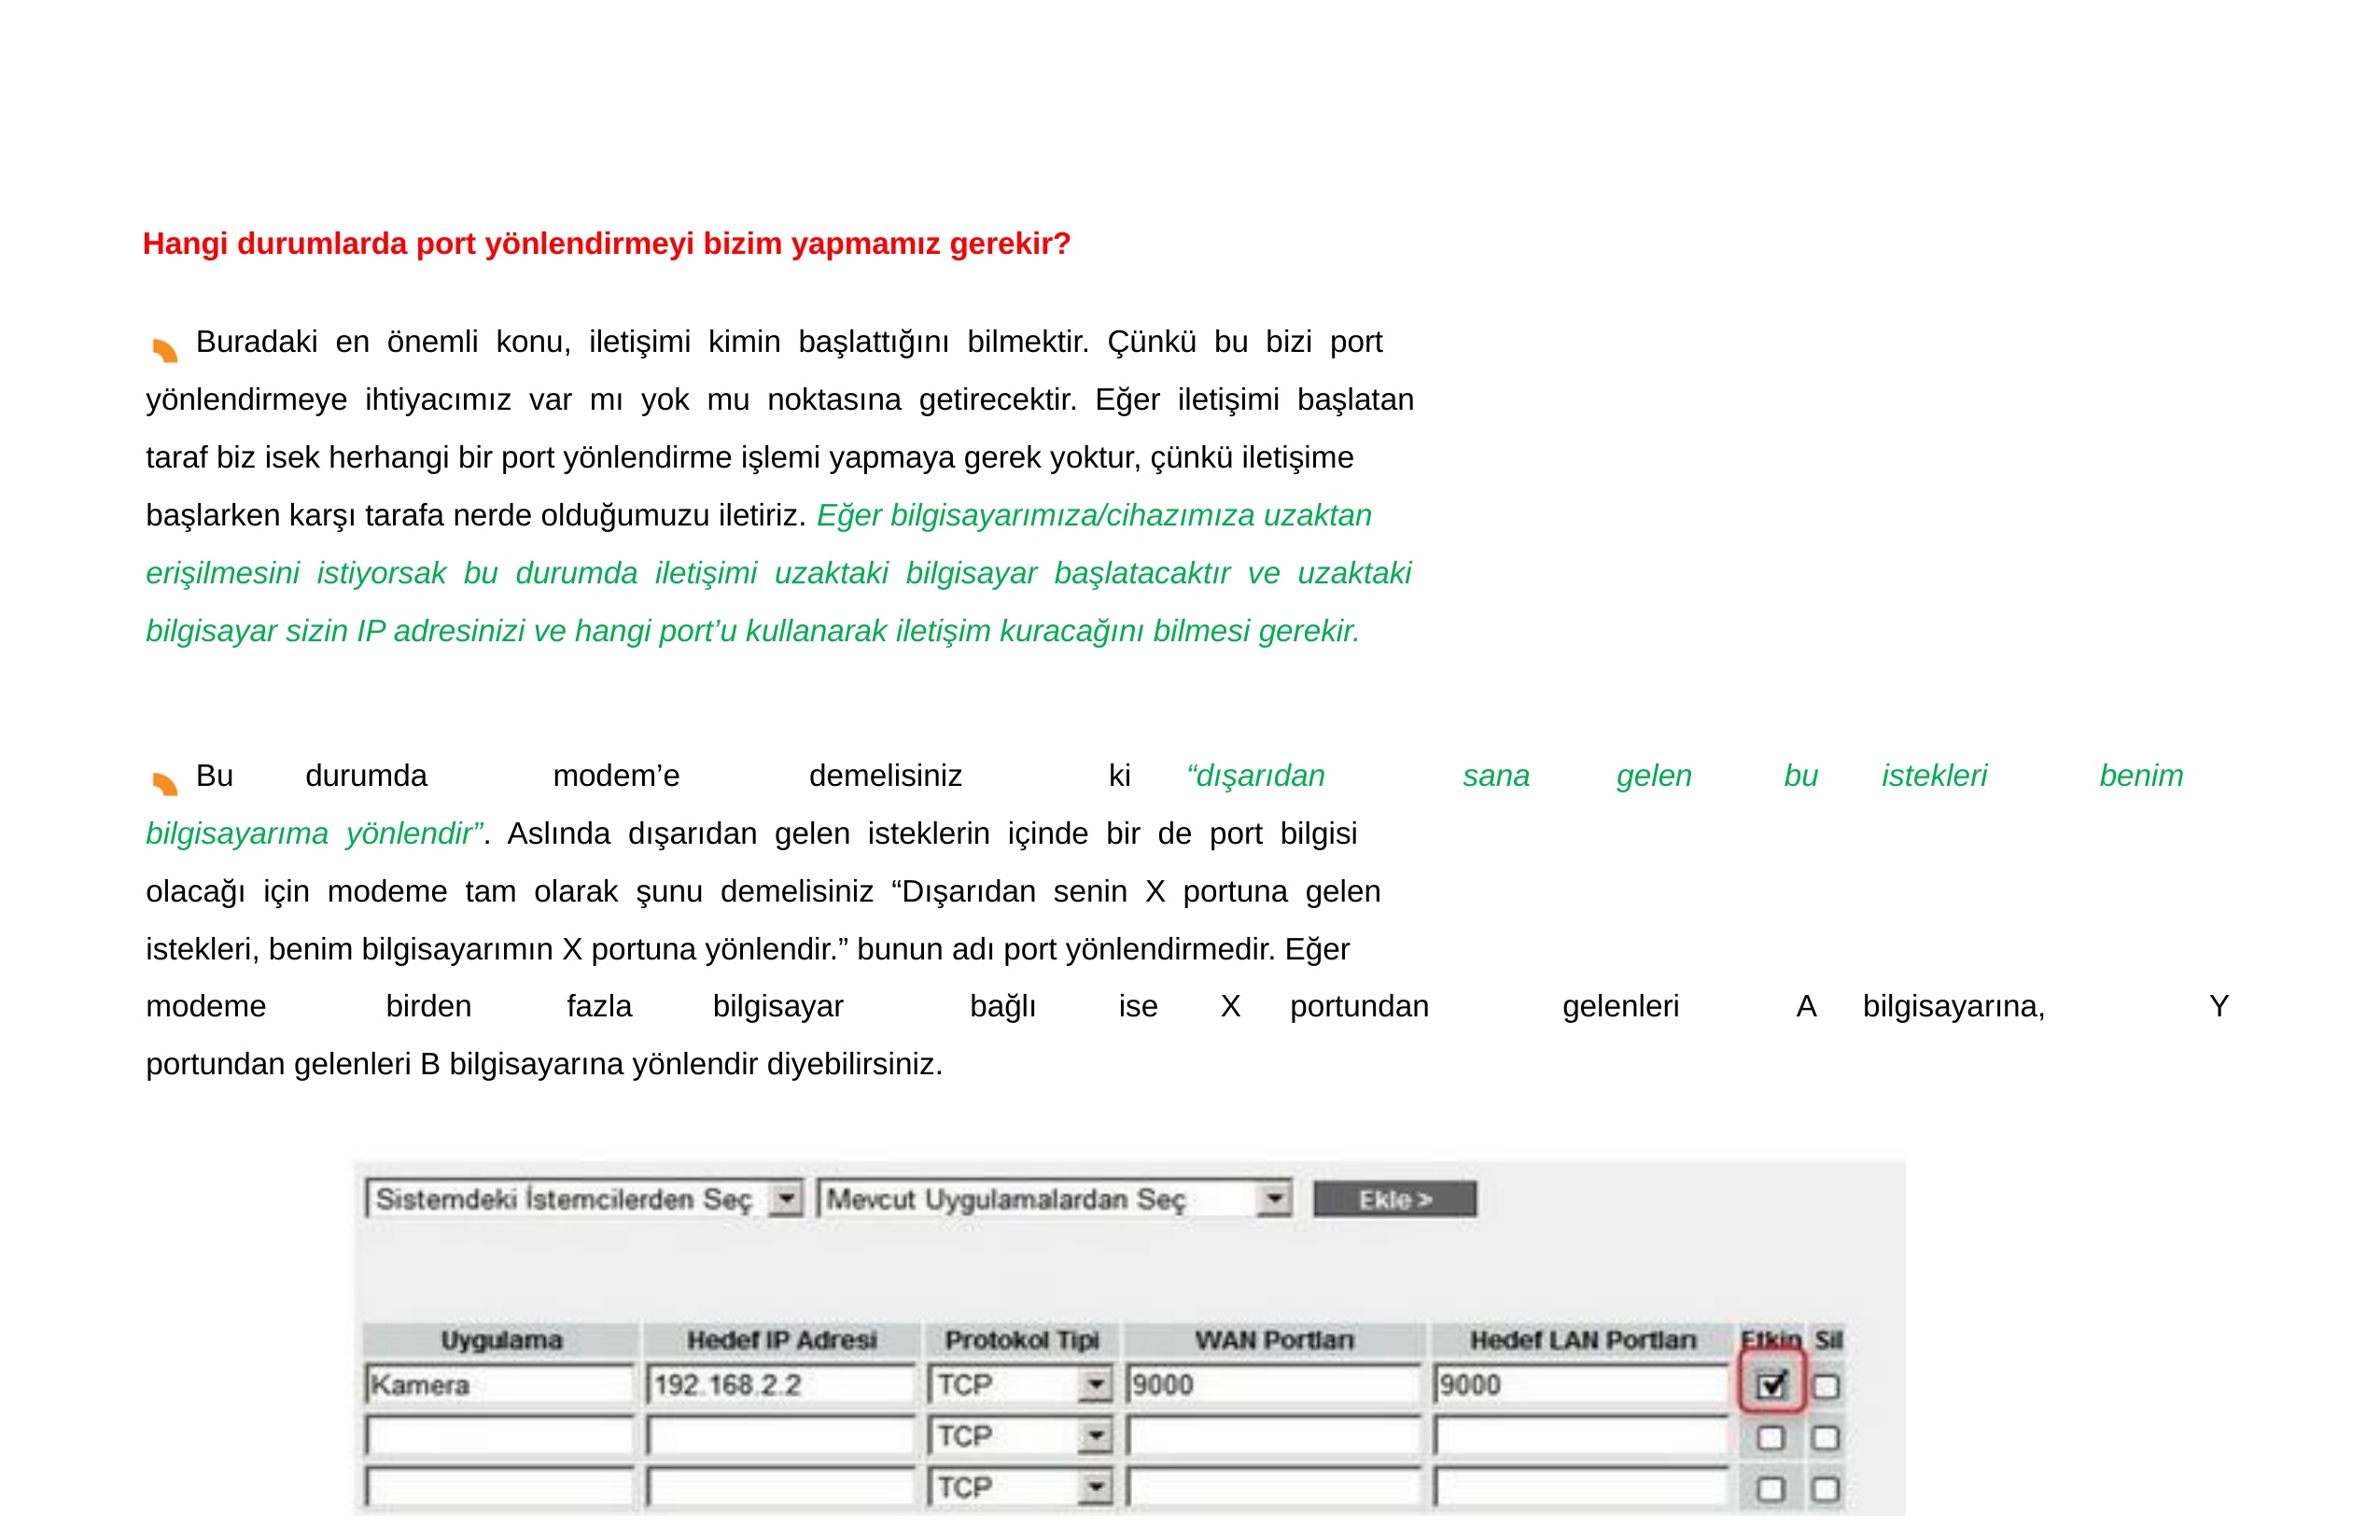

Hangi durumlarda port yönlendirmeyi bizim yapmamız gerekir?
 Buradaki en önemli konu, iletişimi kimin başlattığını bilmektir. Çünkü bu bizi port
yönlendirmeye ihtiyacımız var mı yok mu noktasına getirecektir. Eğer iletişimi başlatan
taraf biz isek herhangi bir port yönlendirme işlemi yapmaya gerek yoktur, çünkü iletişime
başlarken karşı tarafa nerde olduğumuzu iletiriz. Eğer bilgisayarımıza/cihazımıza uzaktan
erişilmesini istiyorsak bu durumda iletişimi uzaktaki bilgisayar başlatacaktır ve uzaktaki
bilgisayar sizin IP adresinizi ve hangi port’u kullanarak iletişim kuracağını bilmesi gerekir.
 Bu
durumda
modem’e
demelisiniz
ki
“dışarıdan
sana
gelen
bu
istekleri
benim
bilgisayarıma yönlendir”. Aslında dışarıdan gelen isteklerin içinde bir de port bilgisi
olacağı için modeme tam olarak şunu demelisiniz “Dışarıdan senin X portuna gelen
istekleri, benim bilgisayarımın X portuna yönlendir.” bunun adı port yönlendirmedir. Eğer
modeme
birden
fazla
bilgisayar
bağlı
ise
X
portundan
gelenleri
A
bilgisayarına,
Y
portundan gelenleri B bilgisayarına yönlendir diyebilirsiniz.